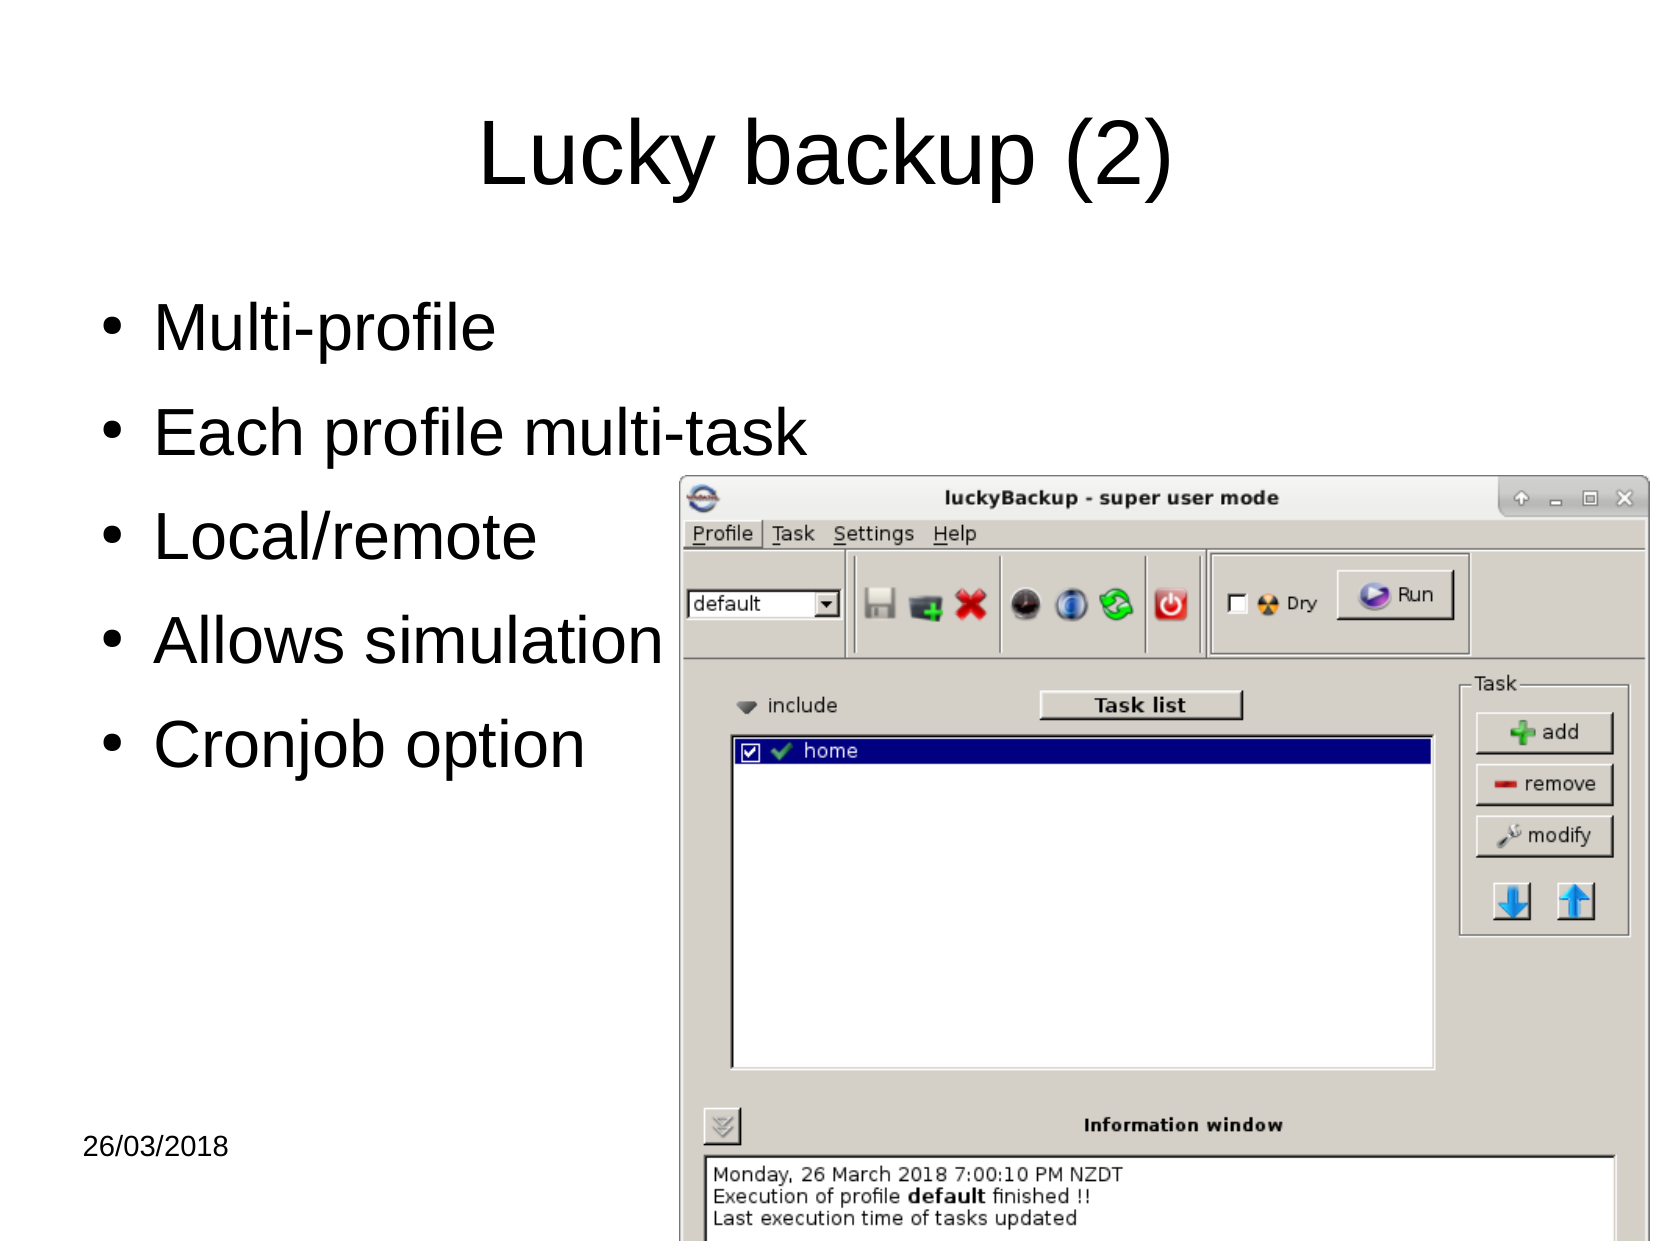

# Lucky backup (2)
Multi-profile
Each profile multi-task
Local/remote
Allows simulation
Cronjob option
26/03/2018
Peter Reutemann
6